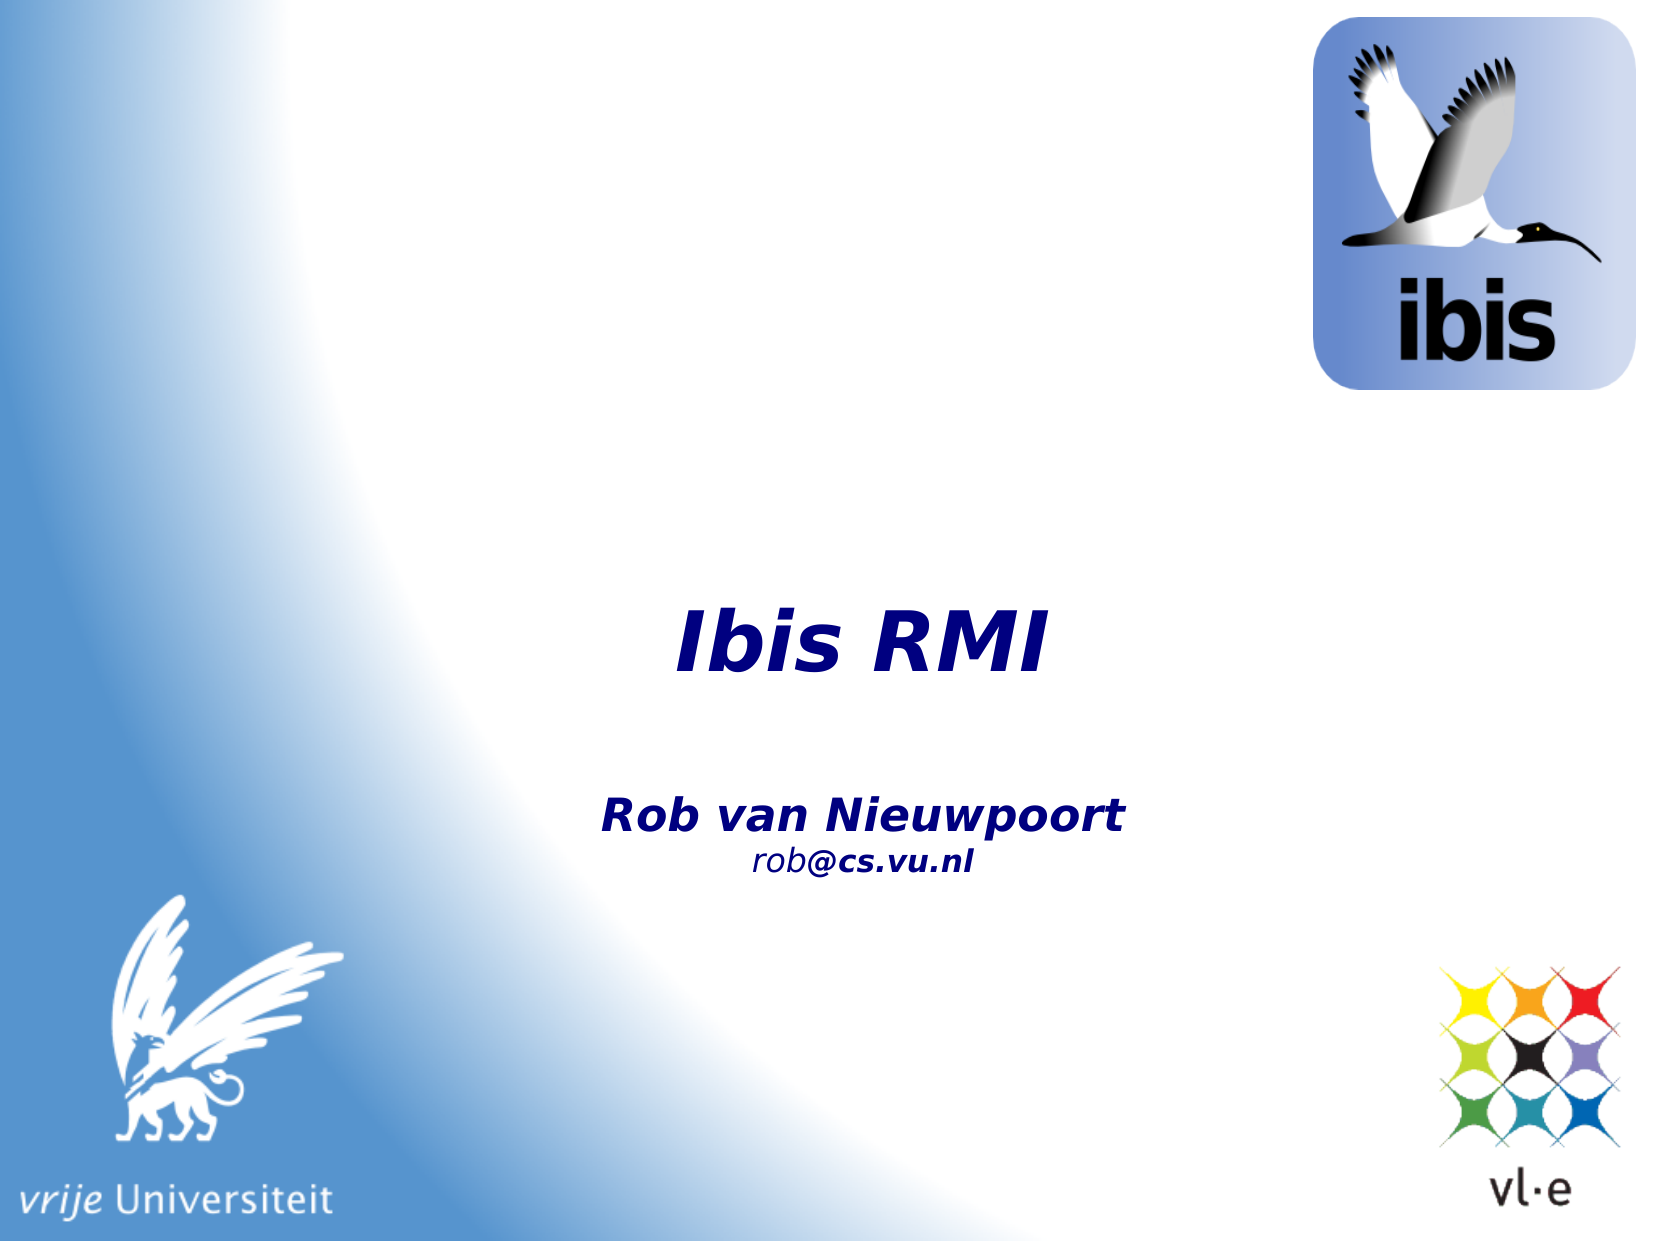

# Ibis RMI Rob van Nieuwpoort rob@cs.vu.nl